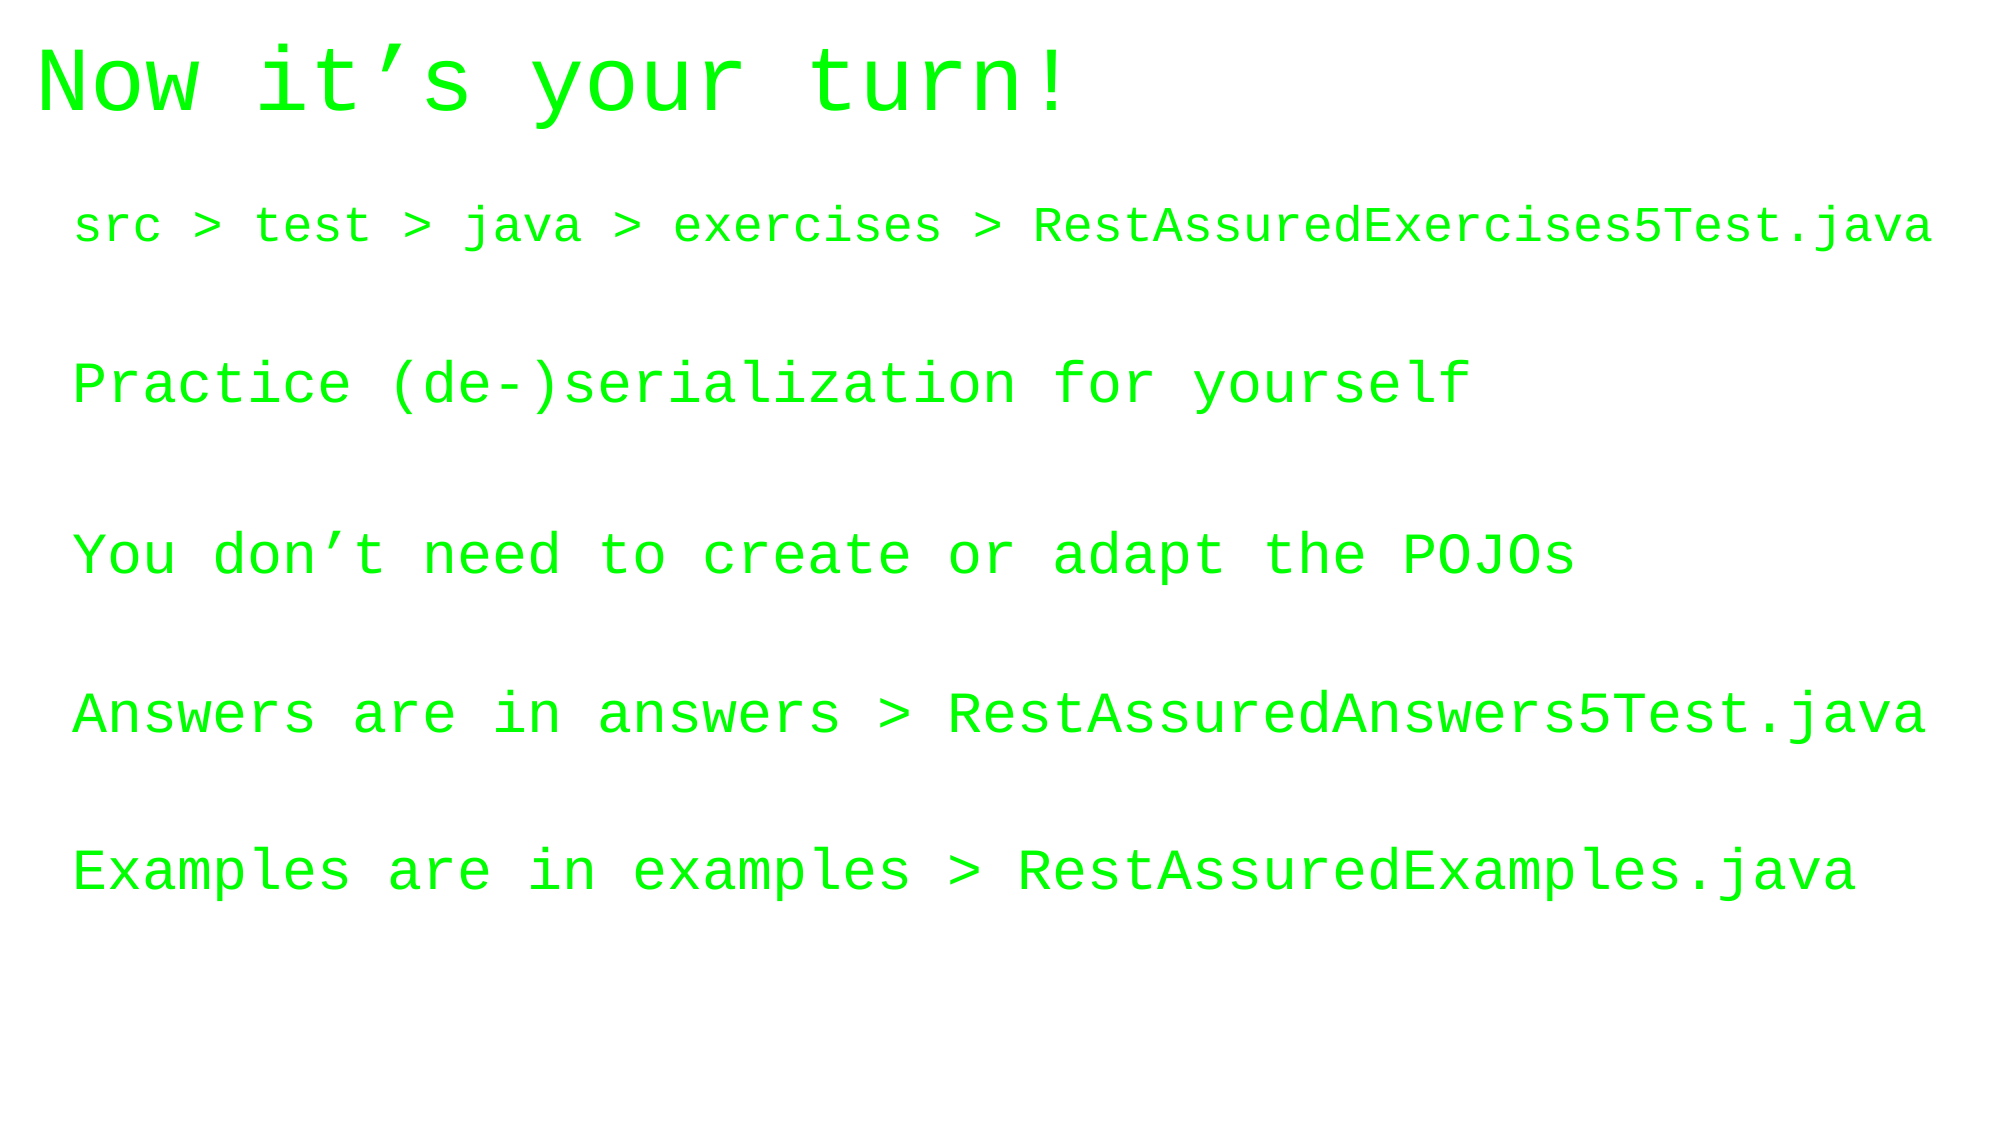

# Now it’s your turn!
src > test > java > exercises > RestAssuredExercises5Test.java
Practice (de-)serialization for yourself
You don’t need to create or adapt the POJOs
Answers are in answers > RestAssuredAnswers5Test.java
Examples are in examples > RestAssuredExamples.java